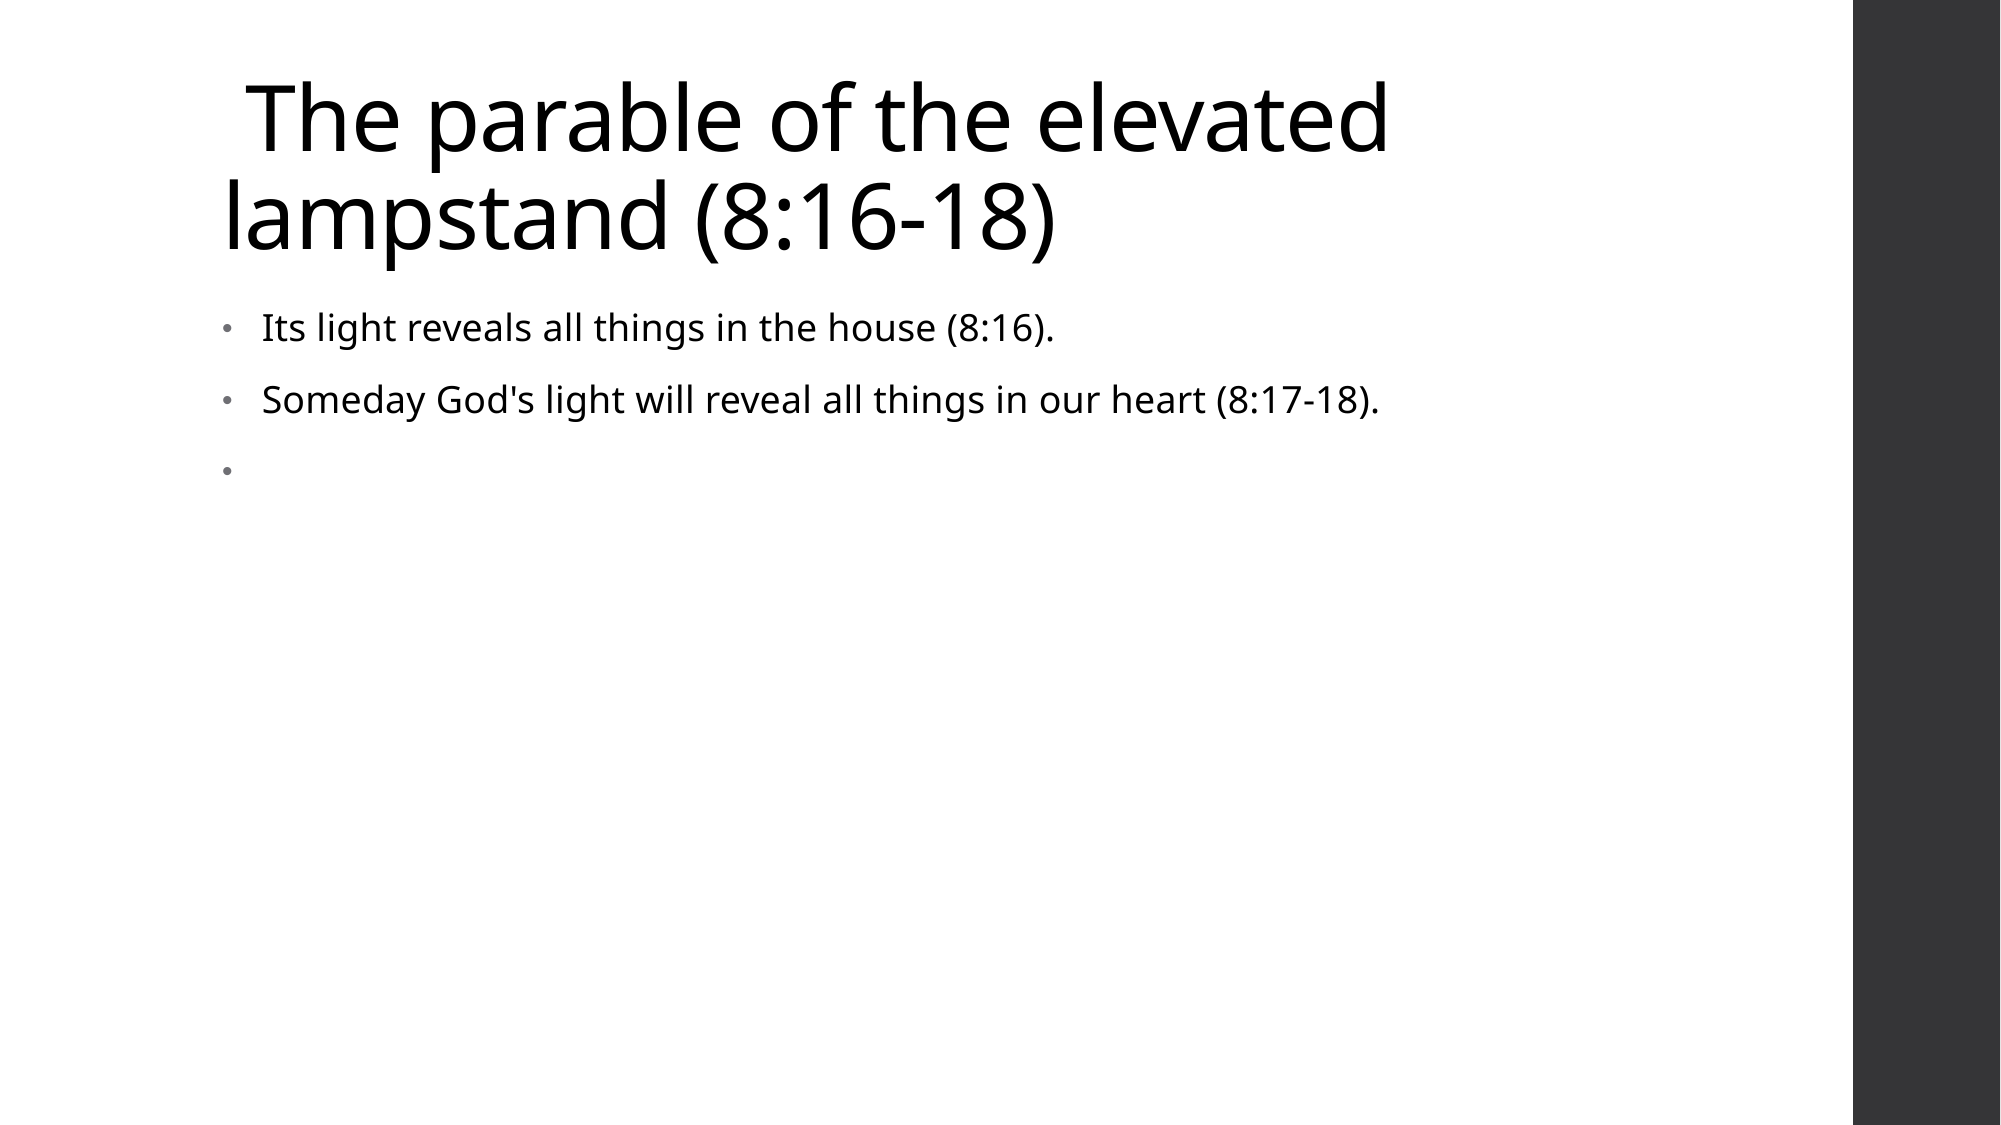

# The parable of the elevated lampstand (8:16-18)
 Its light reveals all things in the house (8:16).
 Someday God's light will reveal all things in our heart (8:17-18).